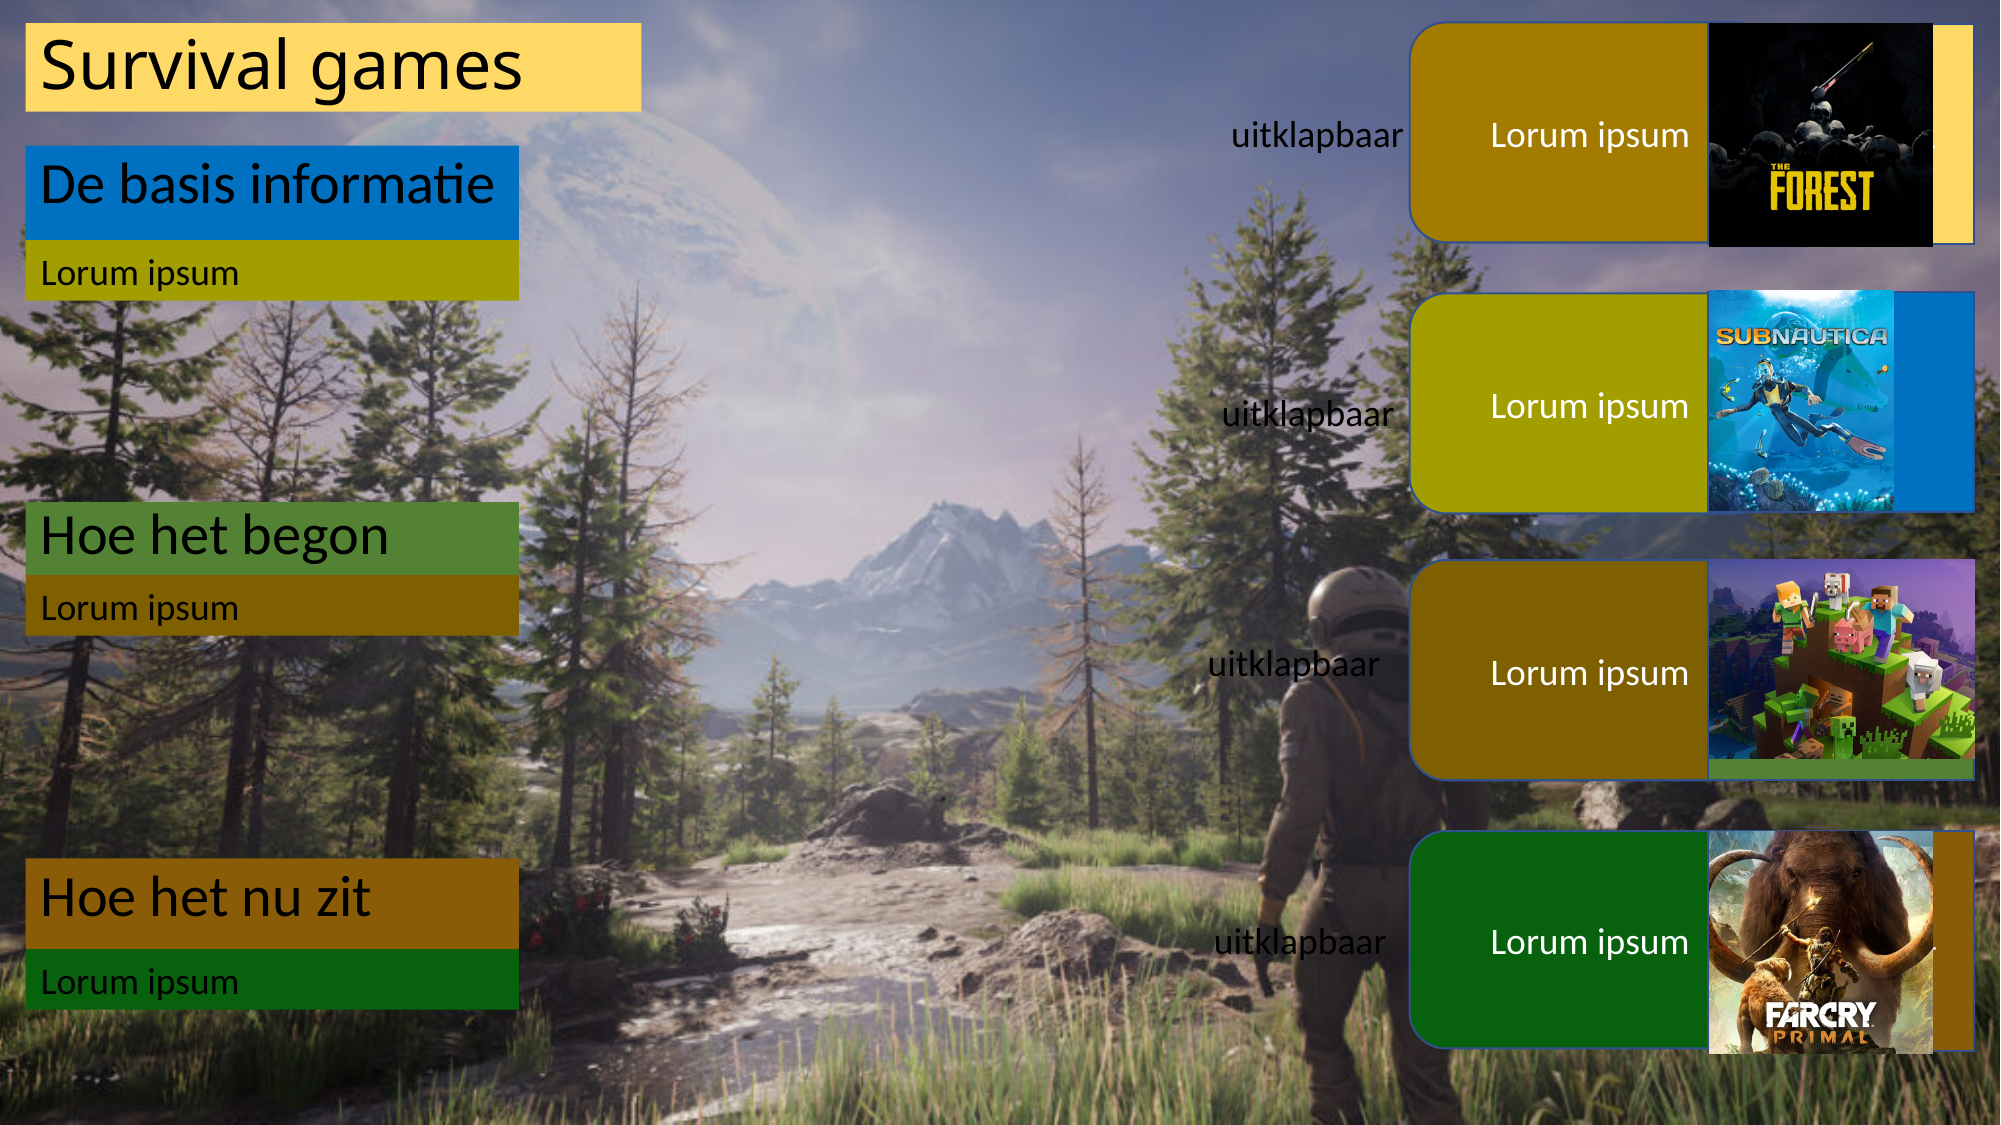

Lorum ipsum
# Survival games
Afbeelding 1
uitklapbaar
De basis informatie
Lorum ipsum
Lorum ipsum
uitklapbaar
Hoe het begon
Lorum ipsum
Afbeelding 3
Lorum ipsum
uitklapbaar
Lorum ipsum
Afbeelding 4
Hoe het nu zit
uitklapbaar
Lorum ipsum